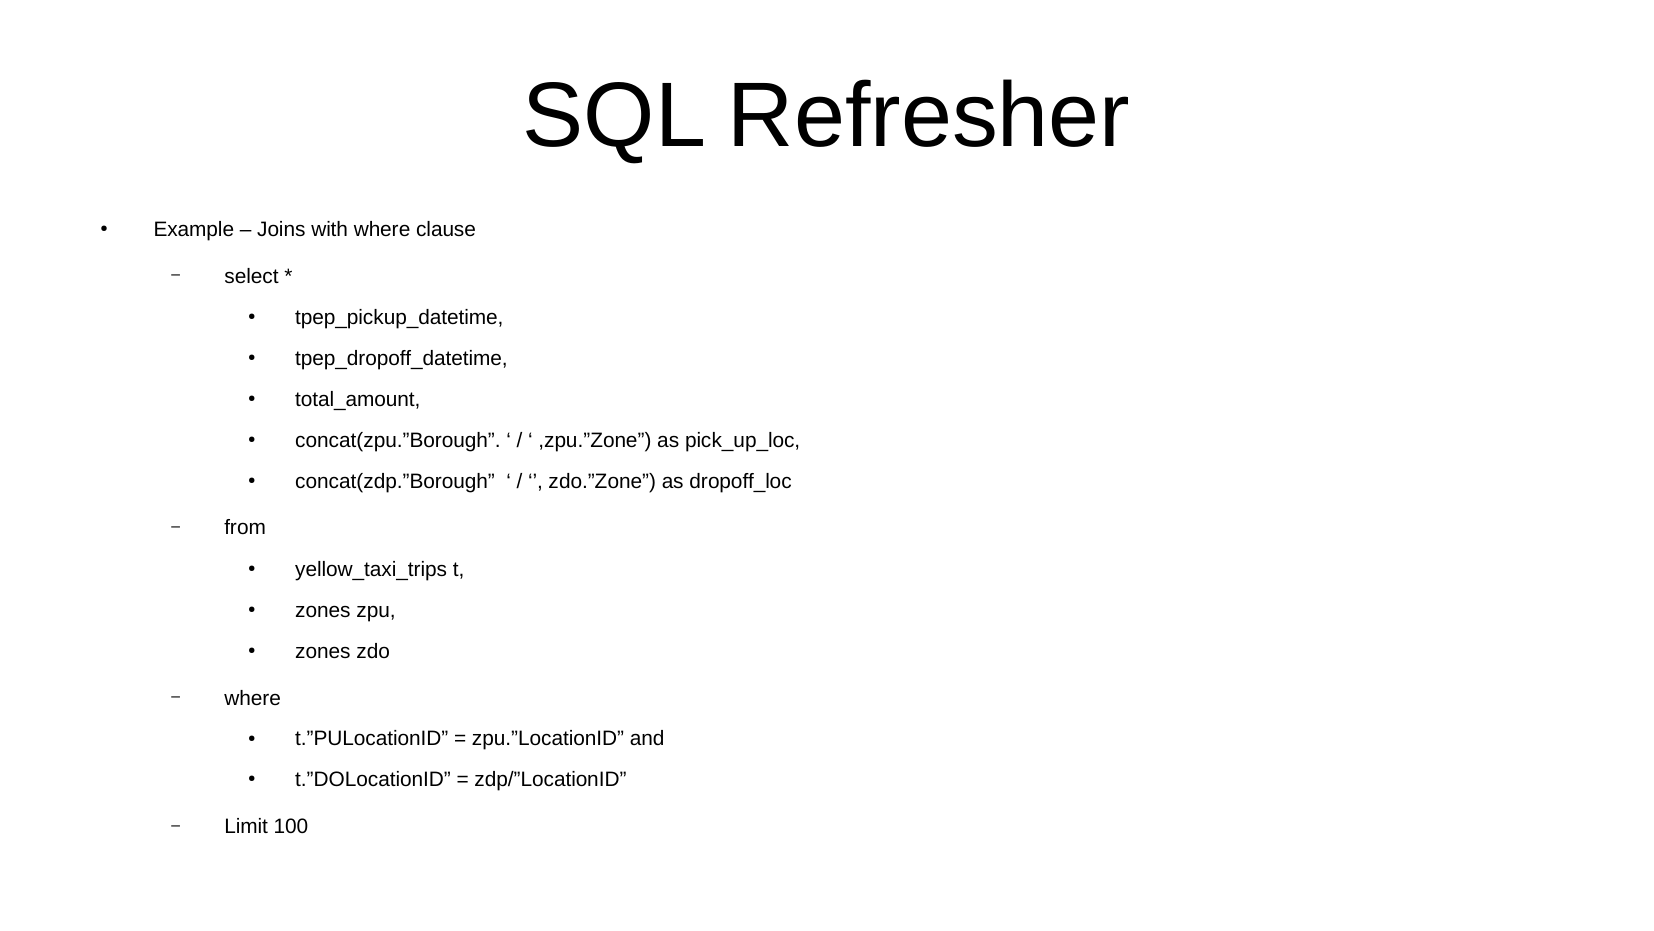

# SQL Refresher
Example – Joins with where clause
select *
tpep_pickup_datetime,
tpep_dropoff_datetime,
total_amount,
concat(zpu.”Borough”. ‘ / ‘ ,zpu.”Zone”) as pick_up_loc,
concat(zdp.”Borough” ‘ / ‘’, zdo.”Zone”) as dropoff_loc
from
yellow_taxi_trips t,
zones zpu,
zones zdo
where
t.”PULocationID” = zpu.”LocationID” and
t.”DOLocationID” = zdp/”LocationID”
Limit 100